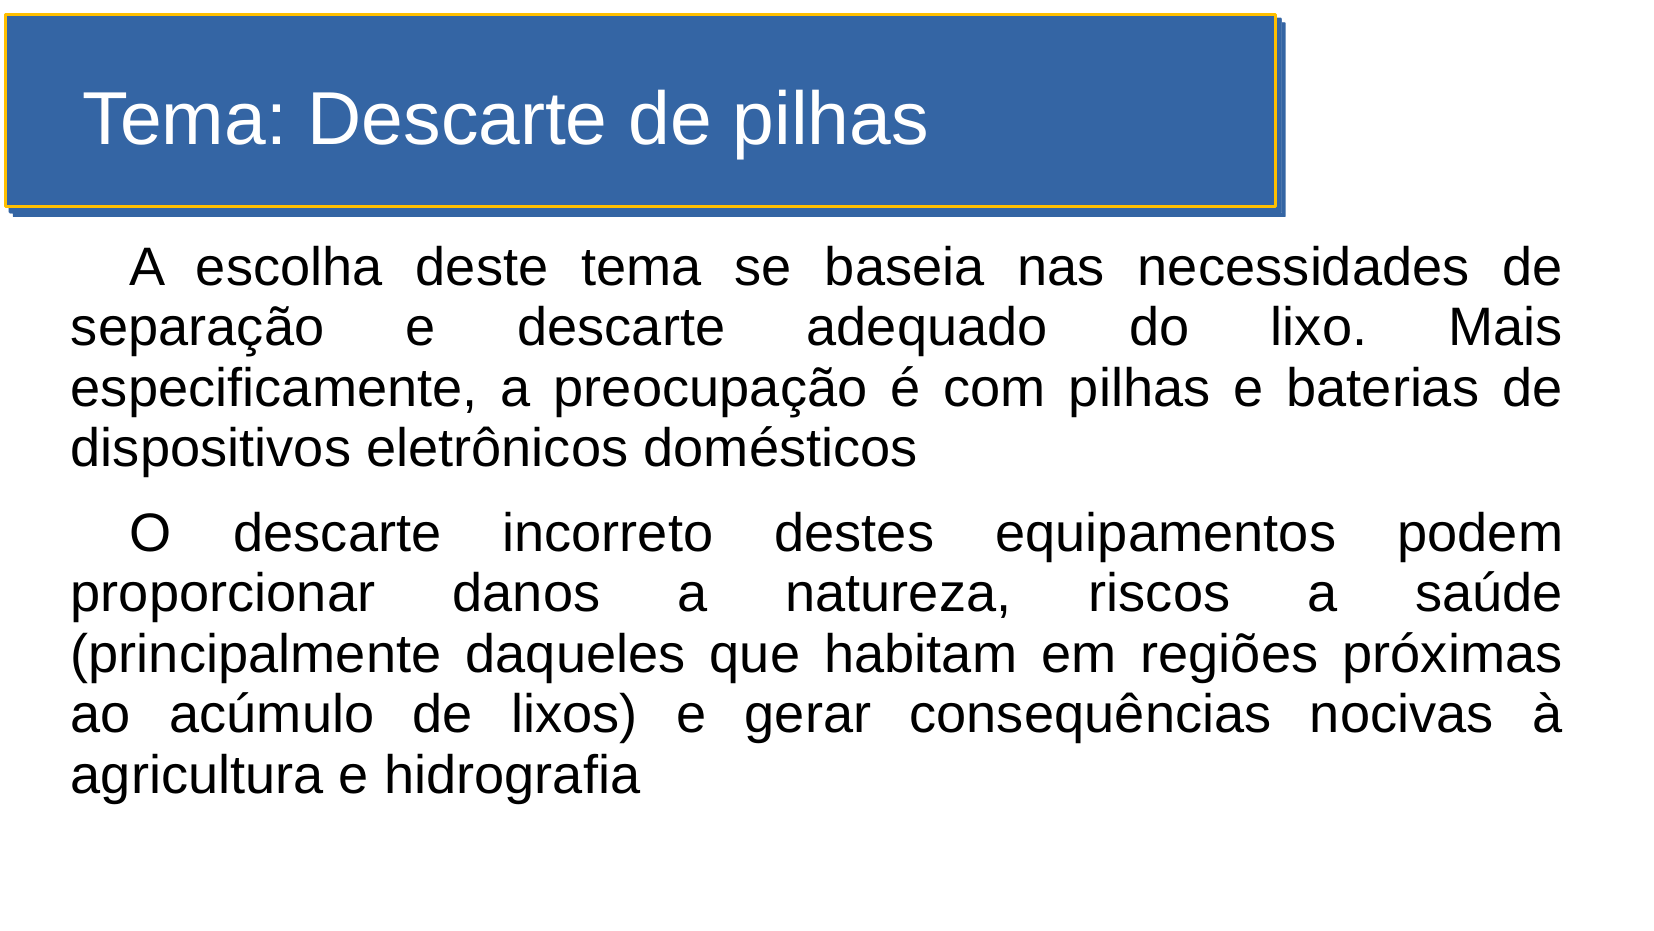

# Tema: Descarte de pilhas
A escolha deste tema se baseia nas necessidades de separação e descarte adequado do lixo. Mais especificamente, a preocupação é com pilhas e baterias de dispositivos eletrônicos domésticos
O descarte incorreto destes equipamentos podem proporcionar danos a natureza, riscos a saúde (principalmente daqueles que habitam em regiões próximas ao acúmulo de lixos) e gerar consequências nocivas à agricultura e hidrografia